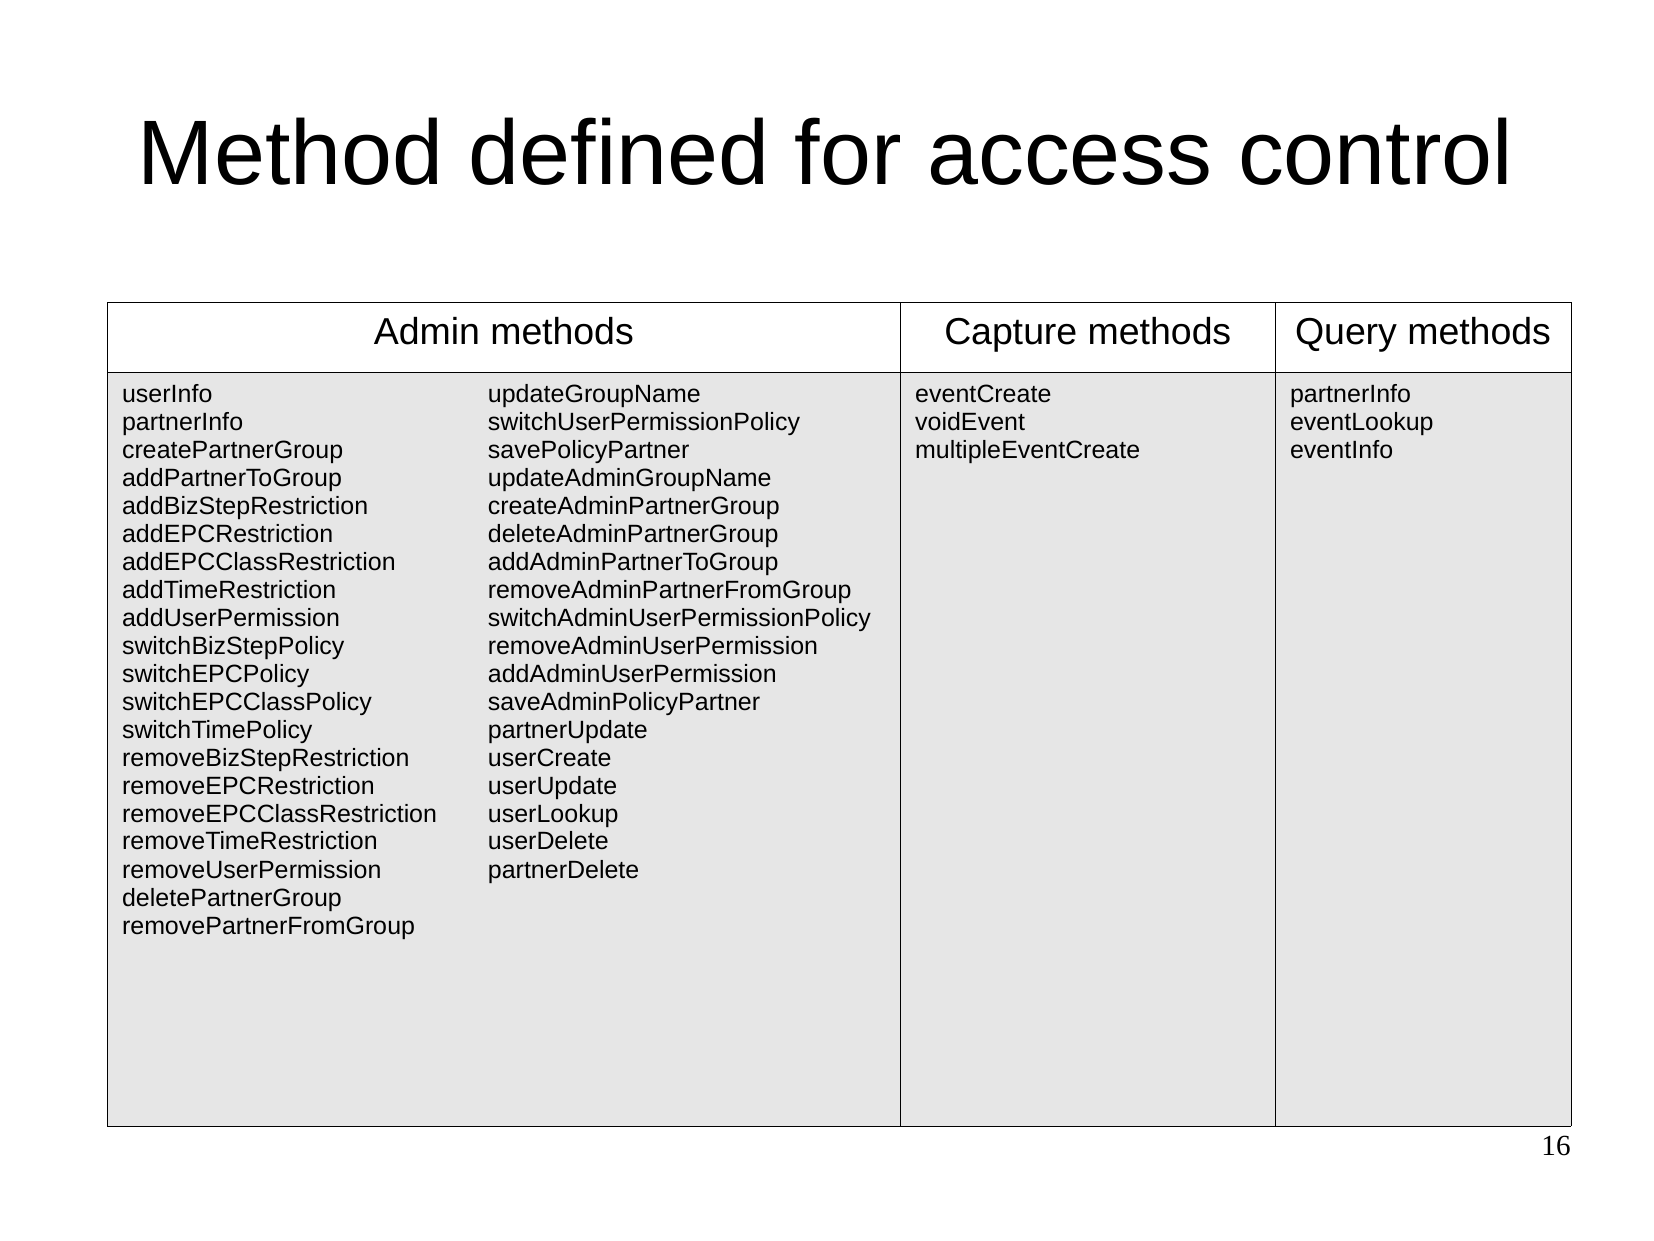

# Method defined for access control
| Admin methods | | Capture methods | Query methods |
| --- | --- | --- | --- |
| userInfo partnerInfo createPartnerGroup addPartnerToGroup addBizStepRestriction addEPCRestriction addEPCClassRestriction addTimeRestriction addUserPermission switchBizStepPolicy switchEPCPolicy switchEPCClassPolicy switchTimePolicy removeBizStepRestriction removeEPCRestriction removeEPCClassRestriction removeTimeRestriction removeUserPermission deletePartnerGroup removePartnerFromGroup | updateGroupName switchUserPermissionPolicy savePolicyPartner updateAdminGroupName createAdminPartnerGroup deleteAdminPartnerGroup addAdminPartnerToGroup removeAdminPartnerFromGroup switchAdminUserPermissionPolicy removeAdminUserPermission addAdminUserPermission saveAdminPolicyPartner partnerUpdate userCreate userUpdate userLookup userDelete partnerDelete | eventCreate voidEvent multipleEventCreate | partnerInfo eventLookup eventInfo |
16